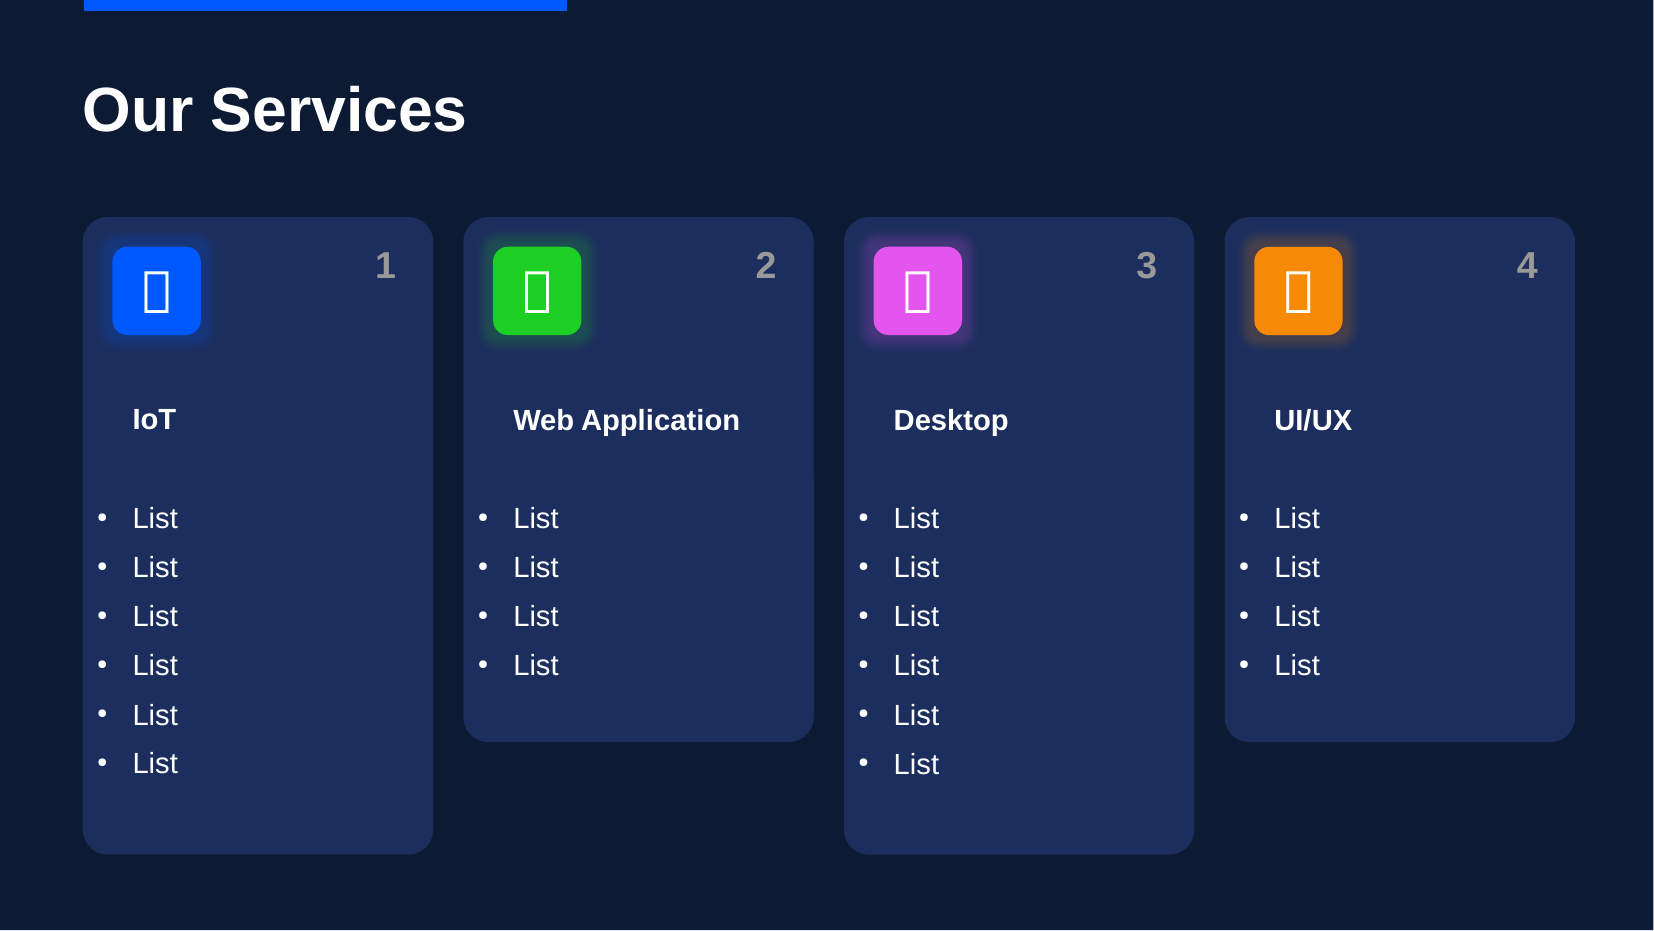

# Our Services
1
2
3
4




IoT
List
List
List
List
List
List
Web Application
List
List
List
List
Desktop
List
List
List
List
List
List
UI/UX
List
List
List
List